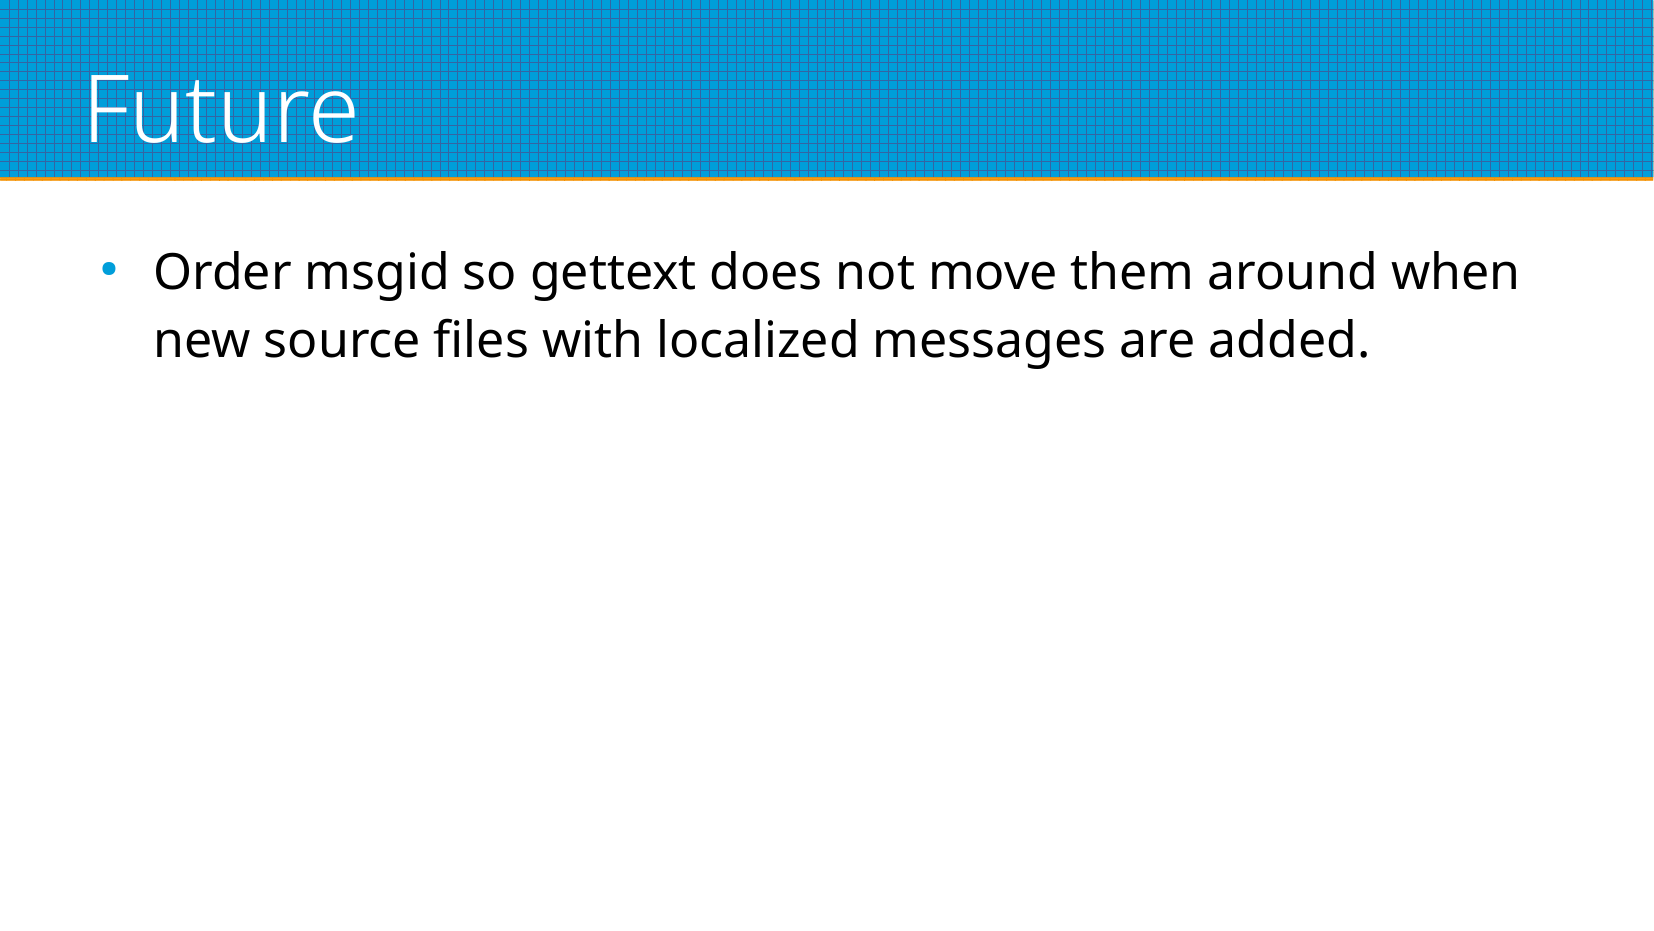

# Future
Order msgid so gettext does not move them around when new source files with localized messages are added.